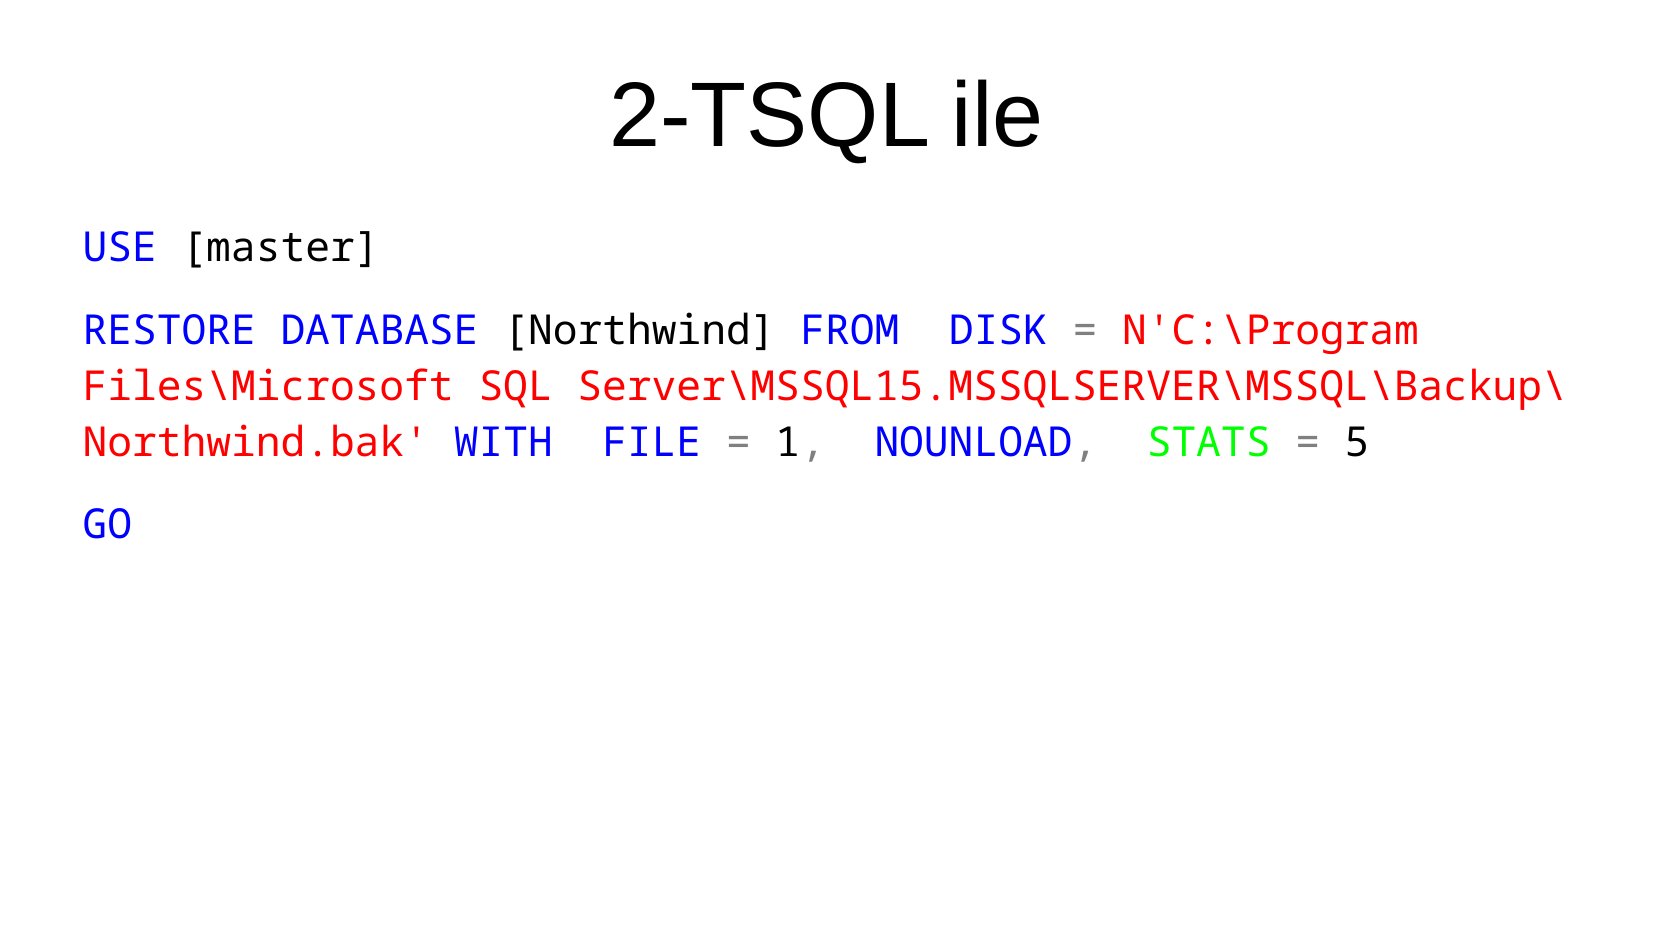

# 2-TSQL ile
USE [master]
RESTORE DATABASE [Northwind] FROM DISK = N'C:\Program Files\Microsoft SQL Server\MSSQL15.MSSQLSERVER\MSSQL\Backup\Northwind.bak' WITH FILE = 1, NOUNLOAD, STATS = 5
GO